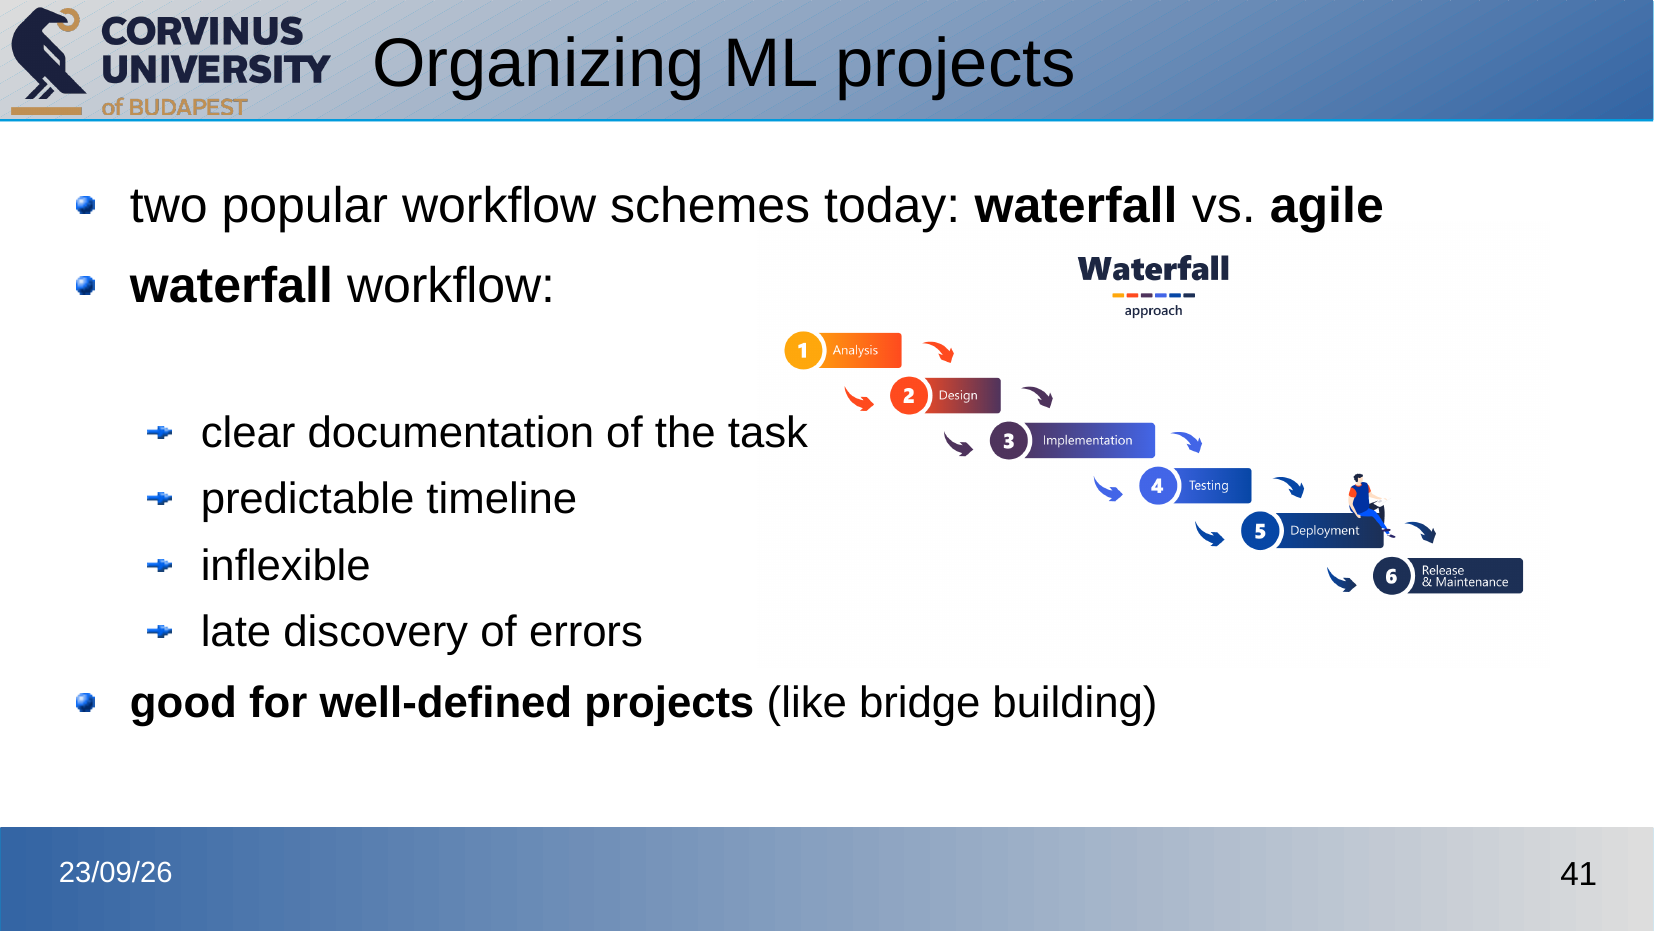

# Organizing ML projects
two popular workflow schemes today: waterfall vs. agile
waterfall workflow:
clear documentation of the task
predictable timeline
inflexible
late discovery of errors
good for well-defined projects (like bridge building)